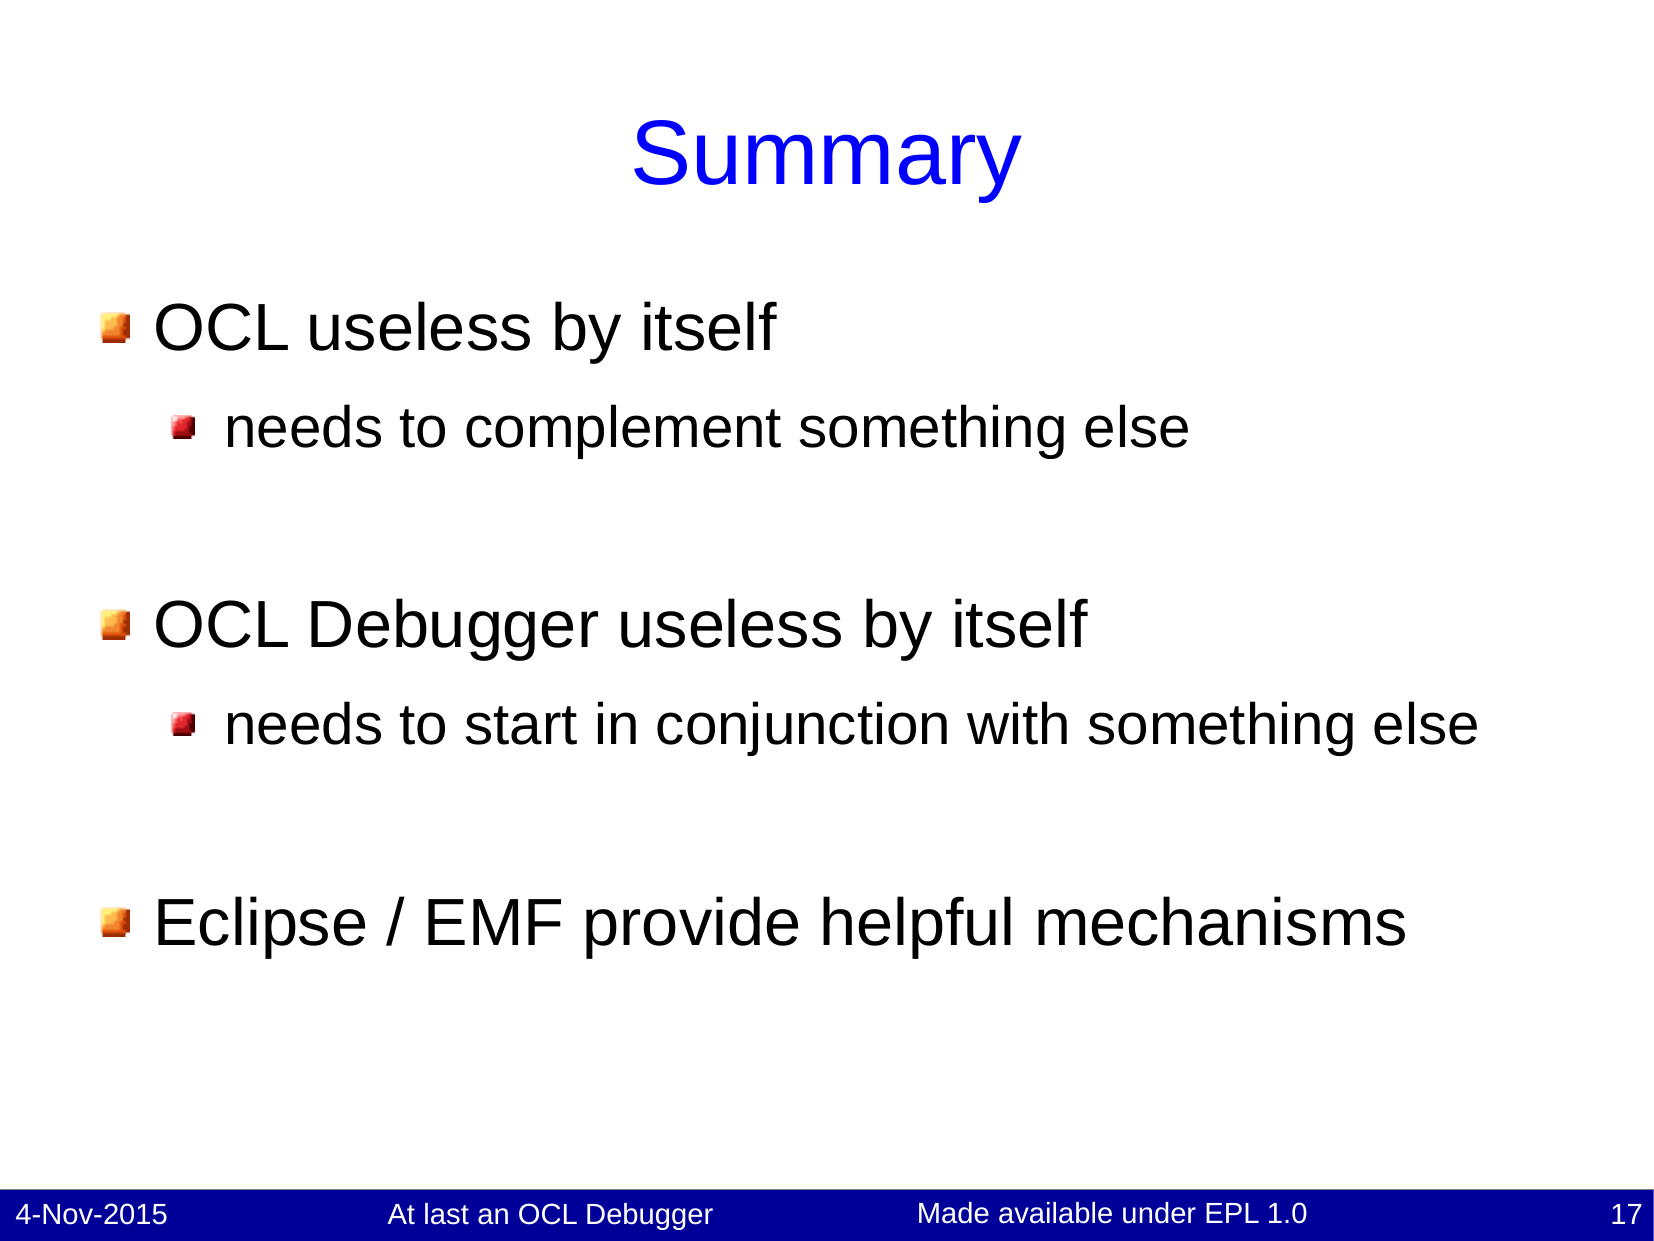

# Summary
OCL useless by itself
needs to complement something else
OCL Debugger useless by itself
needs to start in conjunction with something else
Eclipse / EMF provide helpful mechanisms
4-Nov-2015
At last an OCL Debugger
17